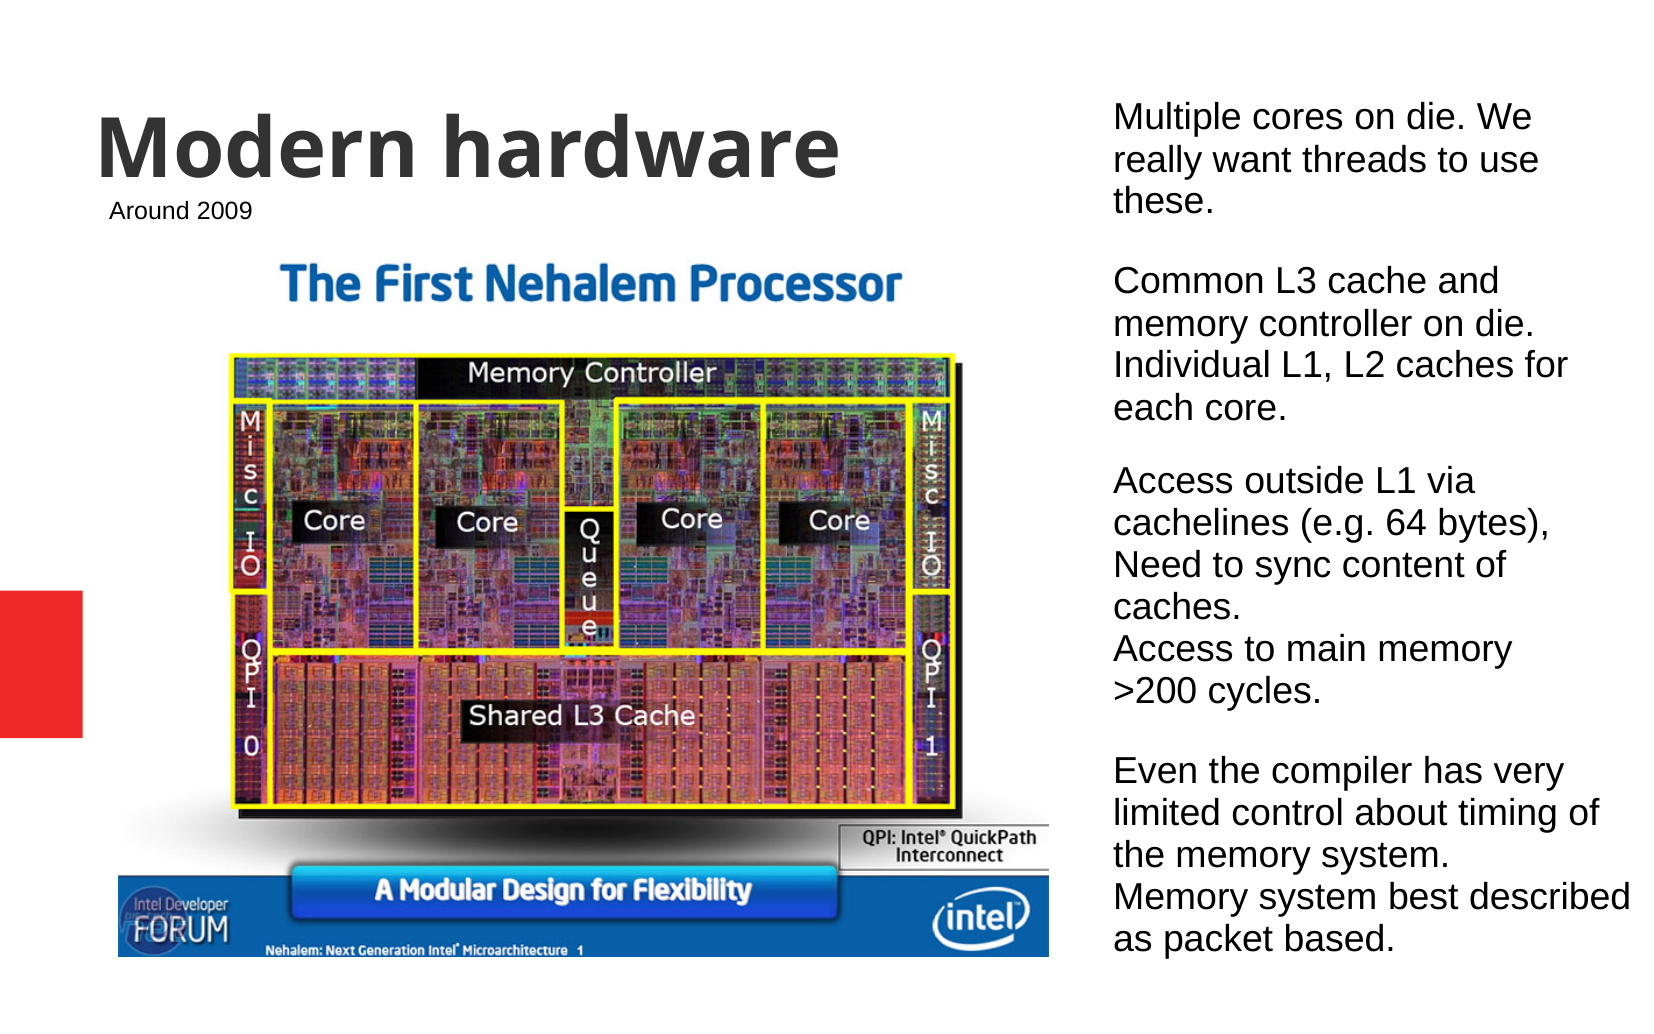

# Modern hardware
Multiple cores on die. We really want threads to use these.
Around 2009
Common L3 cache and memory controller on die. Individual L1, L2 caches for each core.
Access outside L1 via cachelines (e.g. 64 bytes), Need to sync content of caches.
Access to main memory >200 cycles.
Even the compiler has very limited control about timing of the memory system.
Memory system best described as packet based.